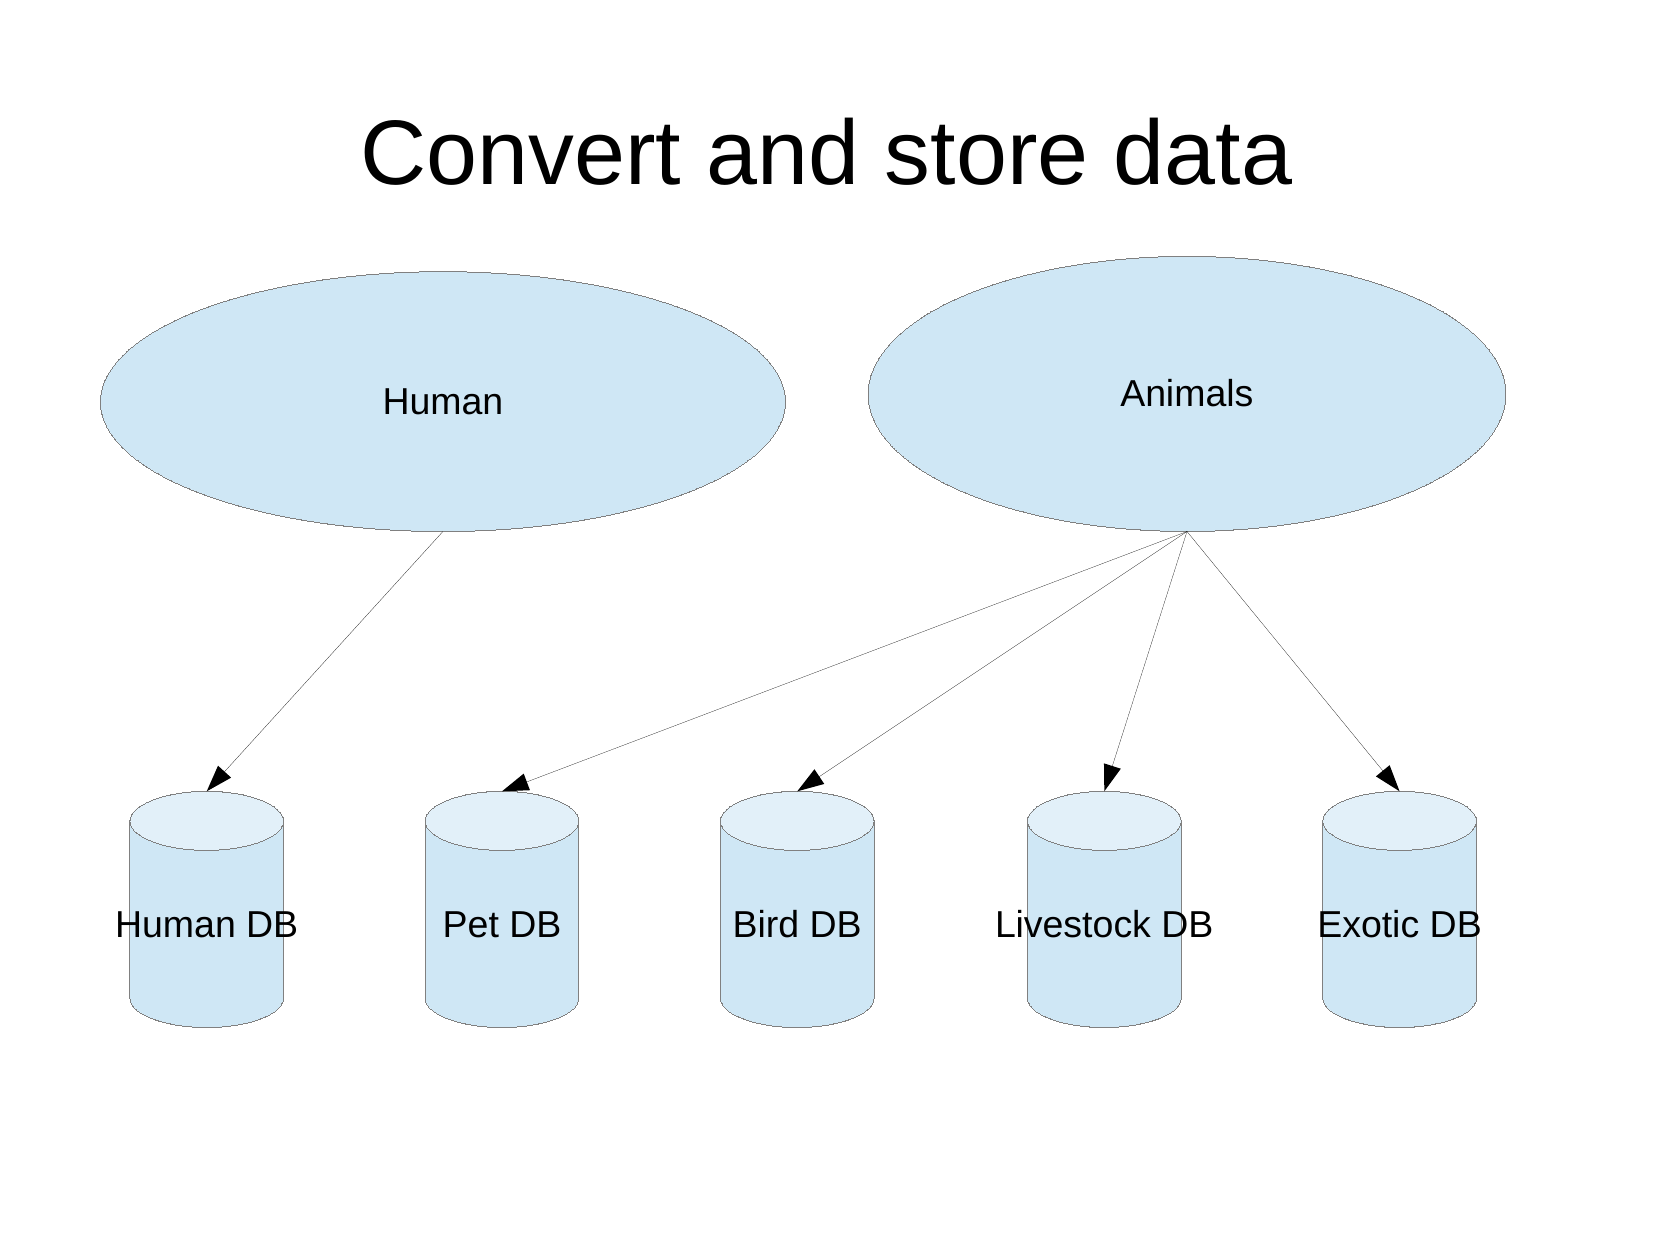

# Convert and store data
Animals
Human
Human DB
Pet DB
Bird DB
Livestock DB
Exotic DB